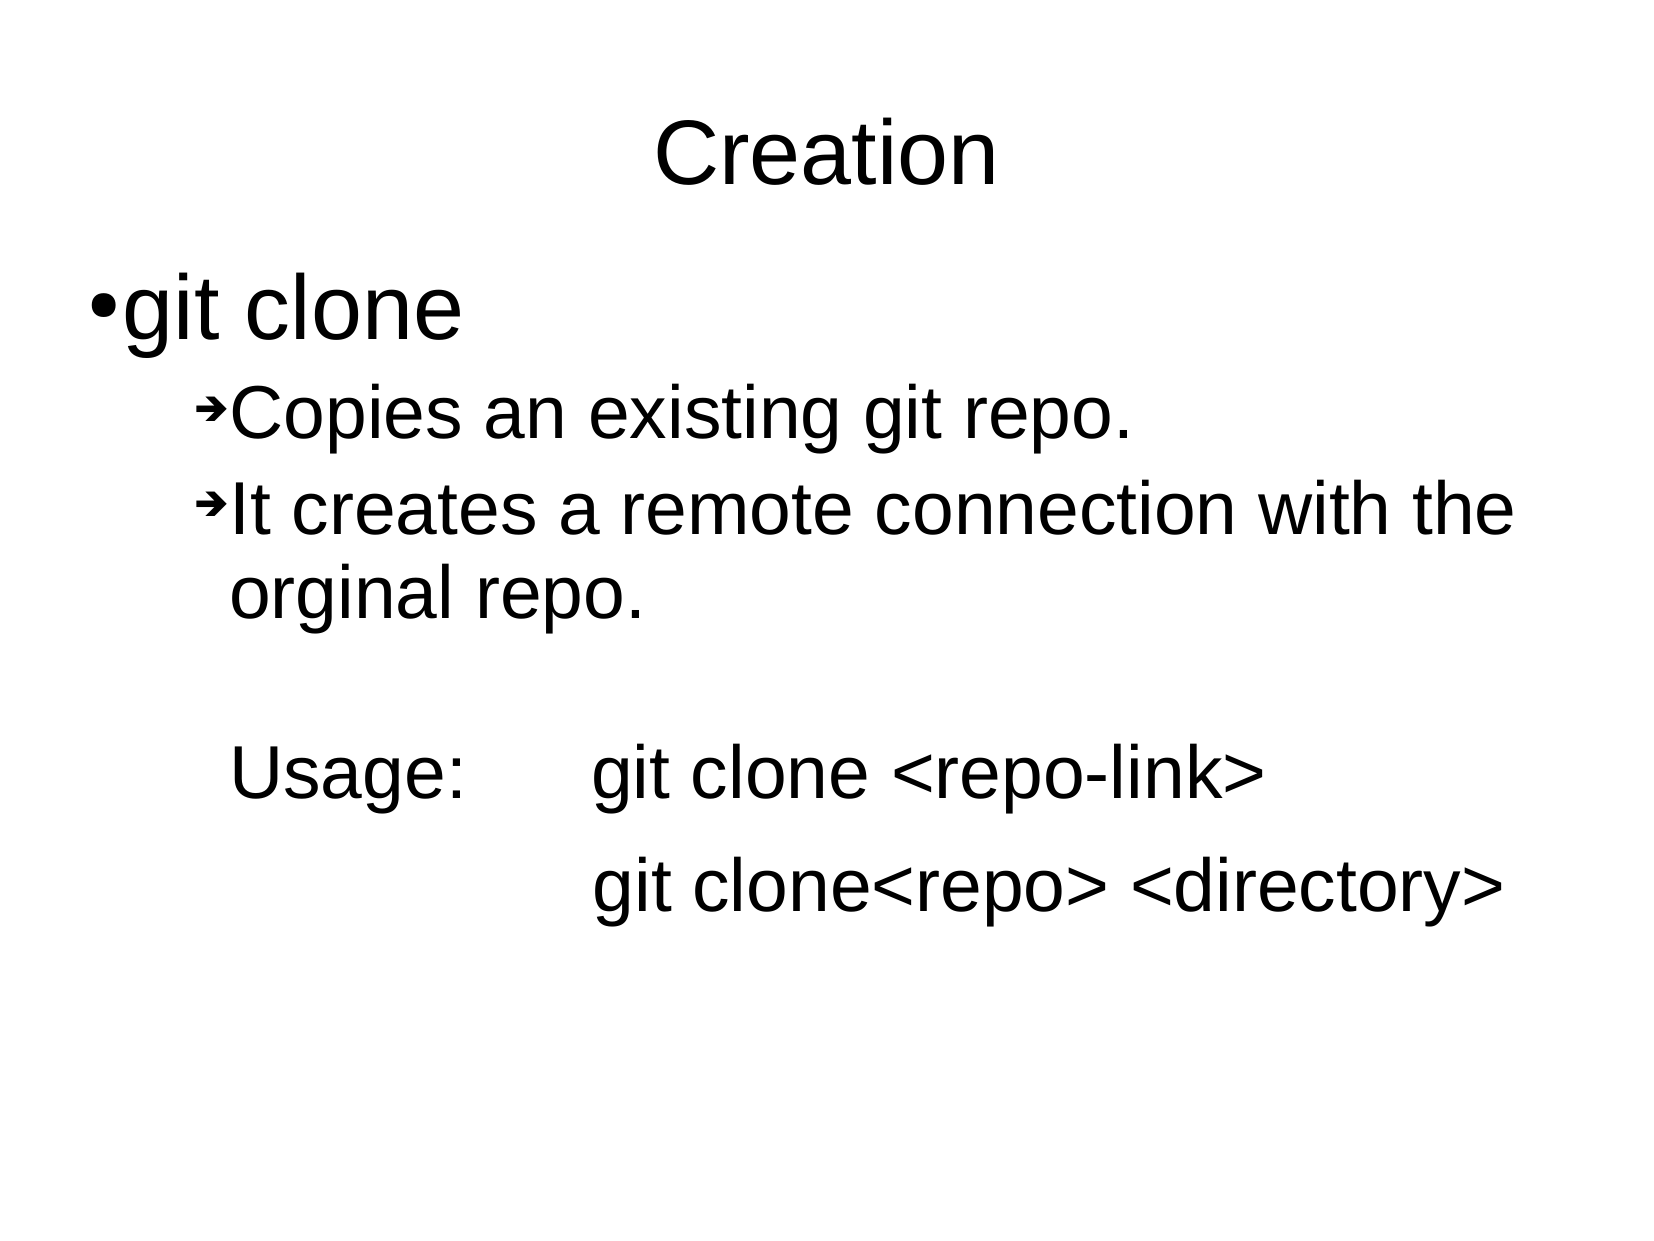

# Creation
git clone
Copies an existing git repo.
It creates a remote connection with the orginal repo.
Usage: git clone <repo-link>
 git clone<repo> <directory>